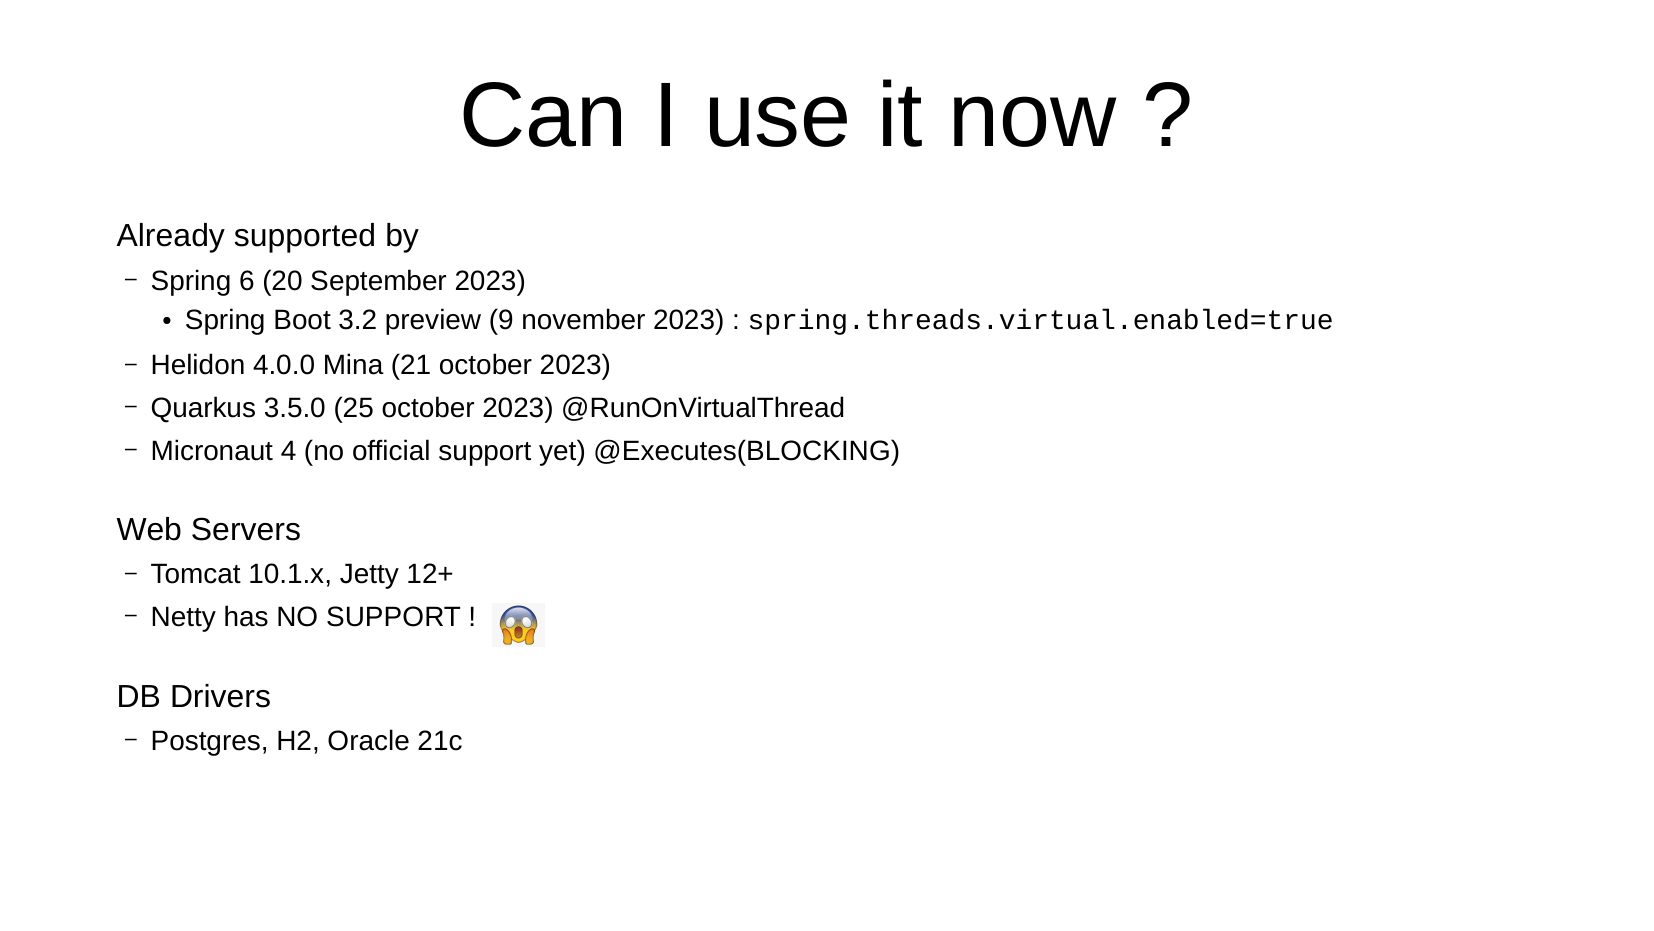

# Can I use it now ?
Already supported by
Spring 6 (20 September 2023)
Spring Boot 3.2 preview (9 november 2023) : spring.threads.virtual.enabled=true
Helidon 4.0.0 Mina (21 october 2023)
Quarkus 3.5.0 (25 october 2023) @RunOnVirtualThread
Micronaut 4 (no official support yet) @Executes(BLOCKING)
Web Servers
Tomcat 10.1.x, Jetty 12+
Netty has NO SUPPORT !
DB Drivers
Postgres, H2, Oracle 21c